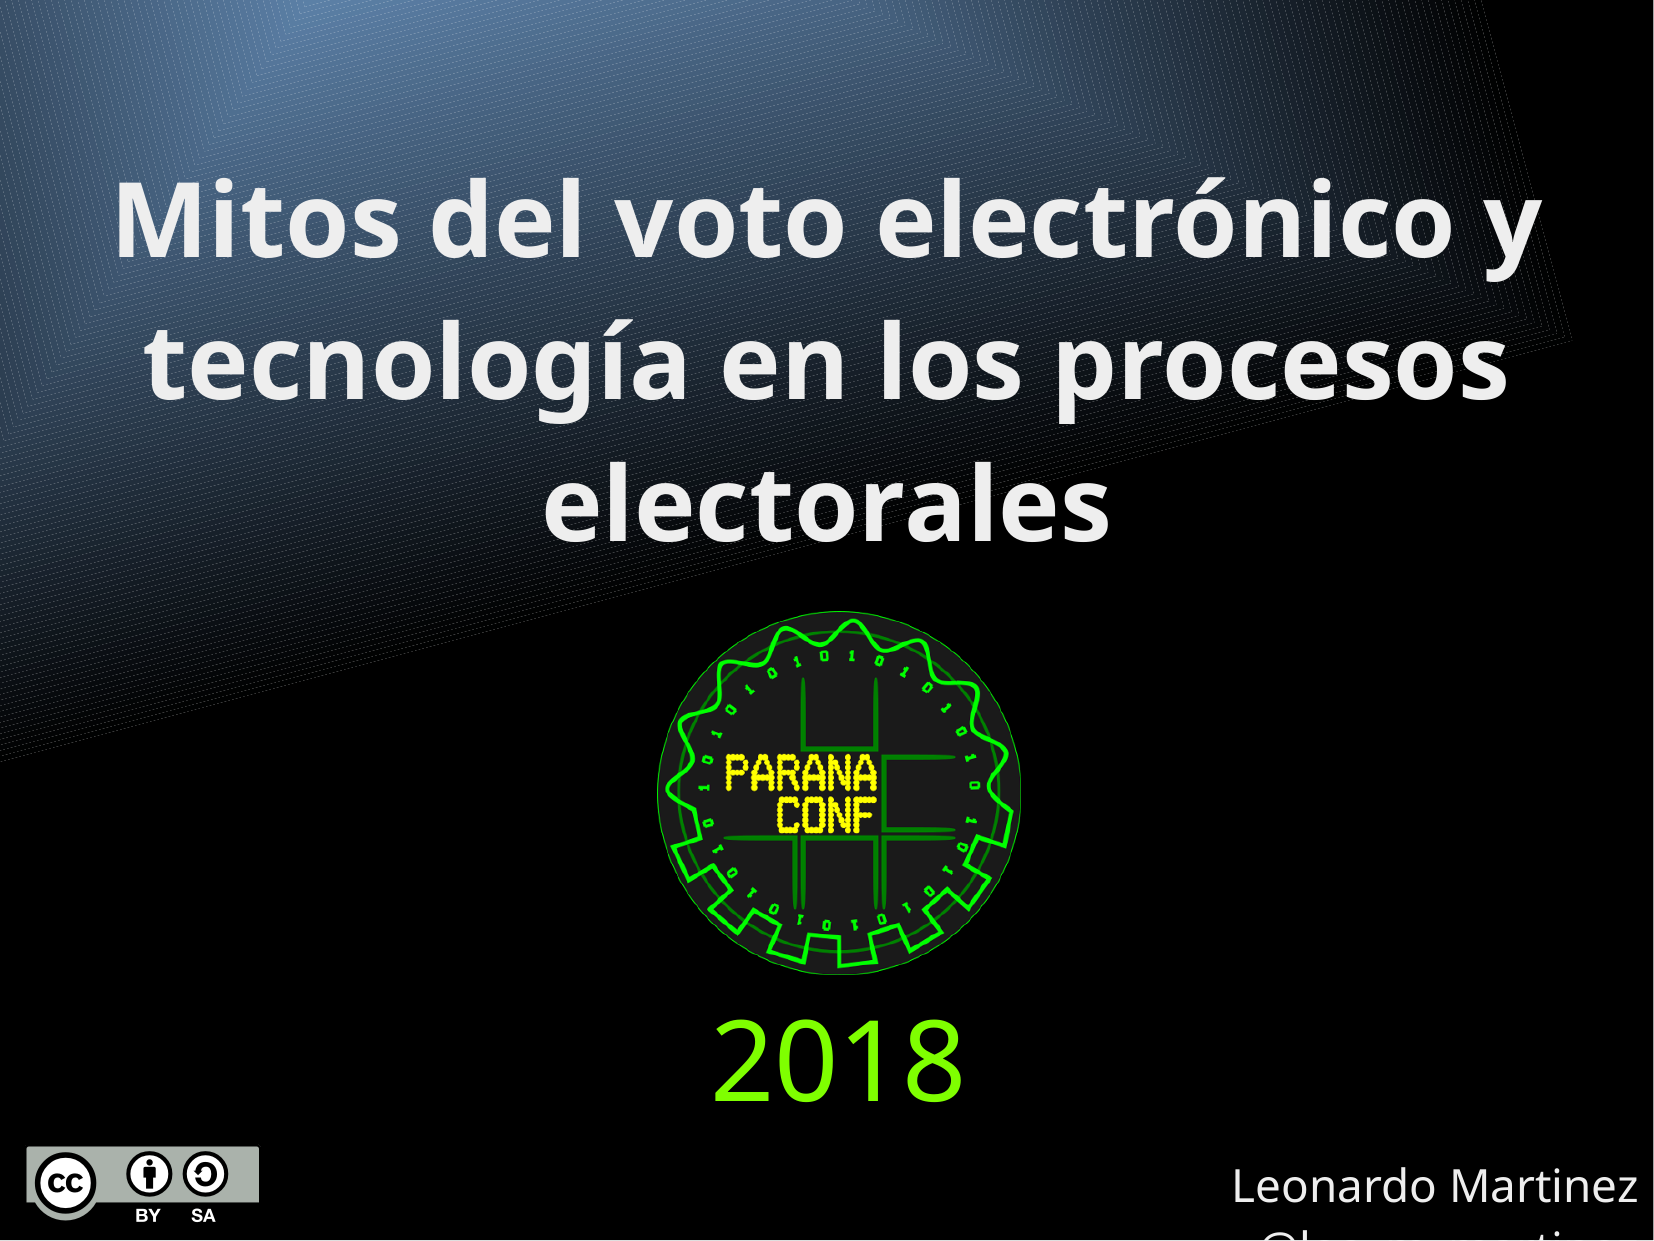

# Mitos del voto electrónico y tecnología en los procesos electorales
2018
Leonardo Martinez
@leo_m_martinez